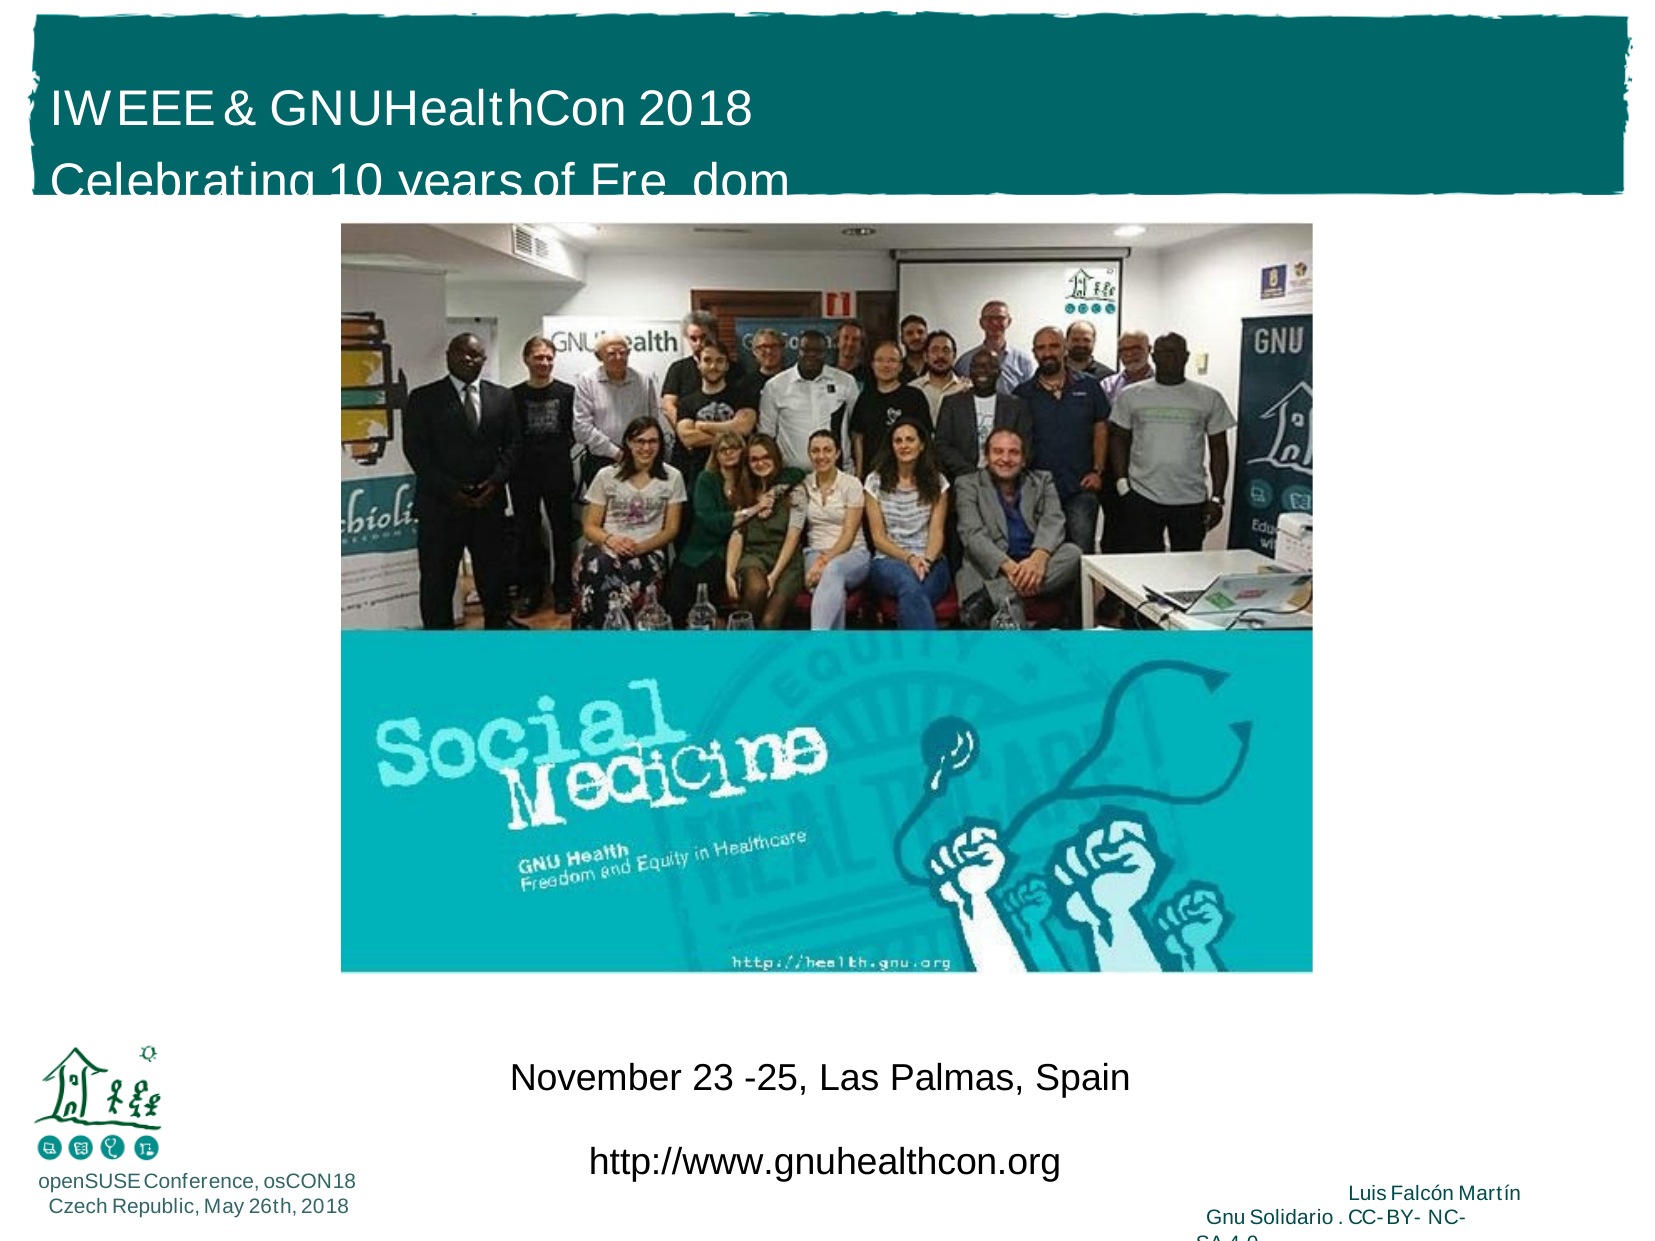

IWEEE&GNUHealthCon2018
Celebrating10yearsofFredom andEquityinHealthcare
November 23 -25, Las Palmas, Spain http://www.gnuhealthcon.org
openSUSEConference,osCON18 CzechRepublic,May26th,2018
LuisFalcónMartín GnuSolidario.CC-BY-NC-SA4.0